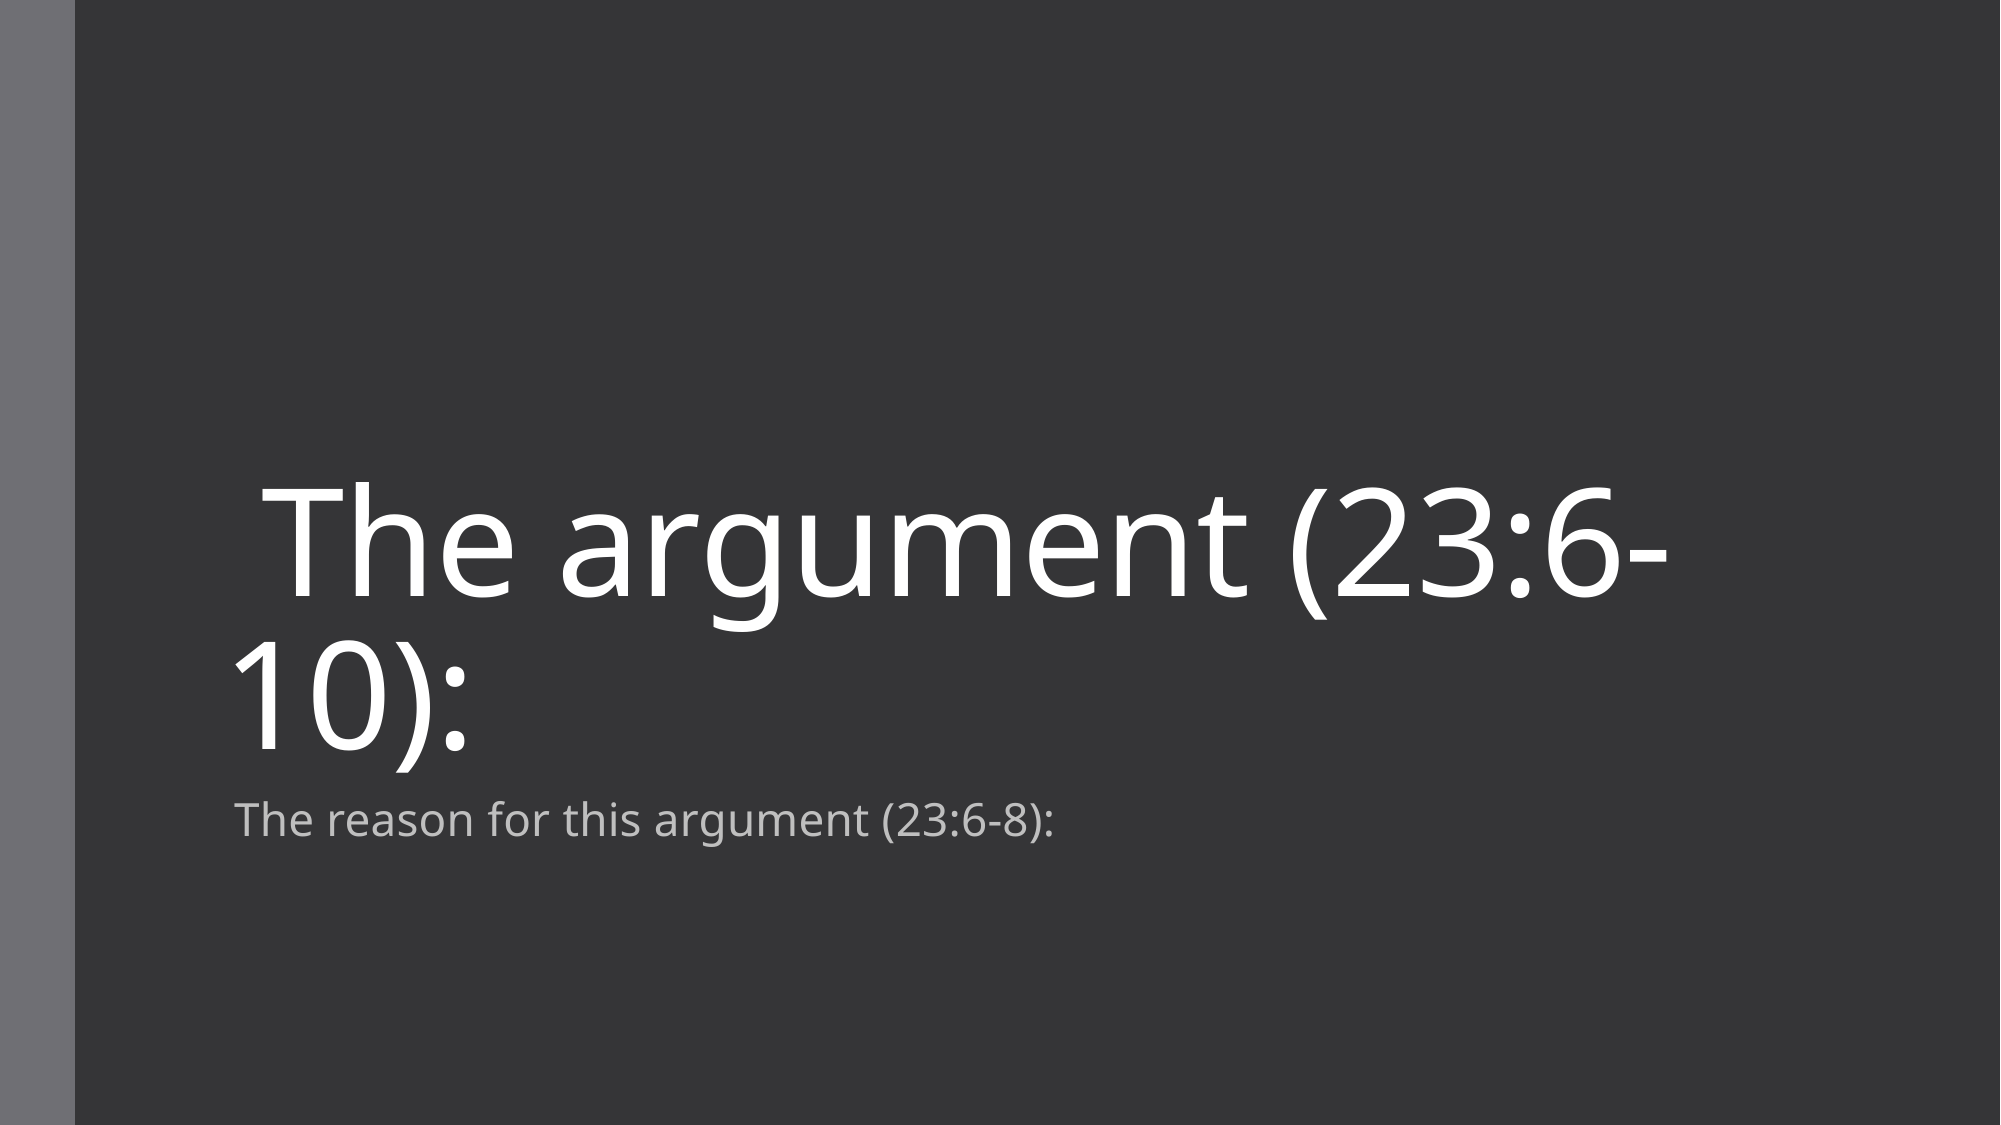

# The argument (23:6-10):
 The reason for this argument (23:6-8):